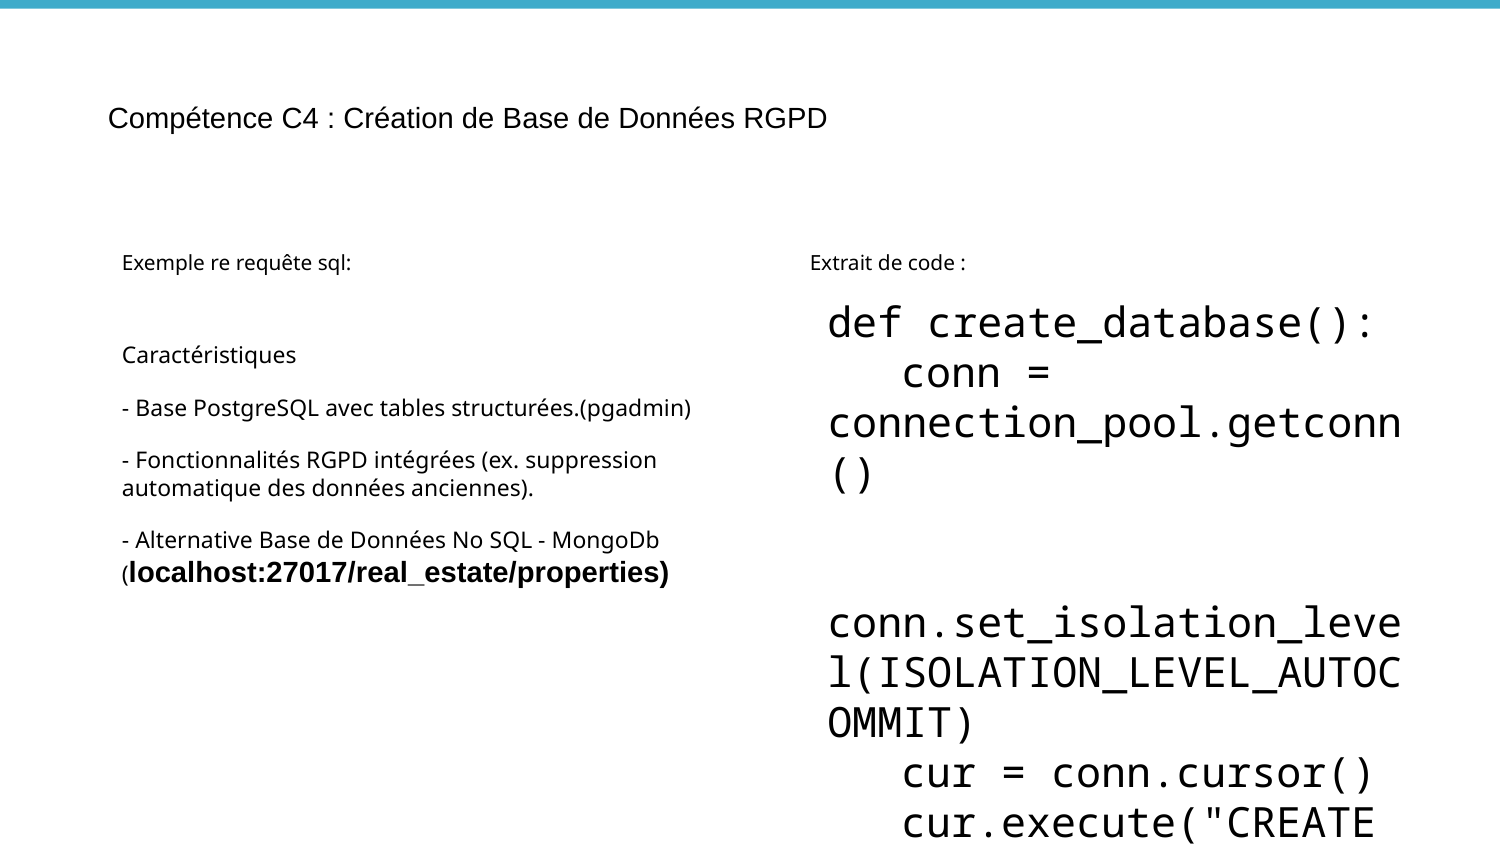

# Compétence C4 : Création de Base de Données RGPD
Exemple re requête sql:
Extrait de code :
def create_database():
	conn = connection_pool.getconn()
	conn.set_isolation_level(ISOLATION_LEVEL_AUTOCOMMIT)
	cur = conn.cursor()
	cur.execute("CREATE DATABASE immobilier")
	cur.close()
	connection_pool.putconn(conn)
def create_table():
	conn = connection_pool.getconn()
	cur = conn.cursor()
	cur.execute("""
	CREATE TABLE IF NOT EXISTS properties (
 	id SERIAL PRIMARY KEY,
 	type VARCHAR(50),
 	price FLOAT,
 	size FLOAT,
 	rooms INT,
 	city VARCHAR(100),
 	postal_code VARCHAR(10),
 	last_updated TIMESTAMP
	)
	""")
	conn.commit()
	cur.close()
	connection_pool.putconn(conn)
def create_gdpr_procedures():
	conn = connection_pool.getconn()
	cur = conn.cursor()
	cur.execute(
 	"CREATE OR REPLACE FUNCTION delete_old_data() RETURNS void AS $$ "
 	"DECLARE years INTEGER; "
 	"BEGIN "
 	"years := 5; "
 	"DELETE FROM properties WHERE last_updated < NOW() - INTERVAL '1 year' * years; "
 	"END; $$ LANGUAGE plpgsql;"
	)
	conn.commit()
	cur.close()
	connection_pool.putconn(conn)
Caractéristiques
- Base PostgreSQL avec tables structurées.(pgadmin)
- Fonctionnalités RGPD intégrées (ex. suppression automatique des données anciennes).
- Alternative Base de Données No SQL - MongoDb (localhost:27017/real_estate/properties)